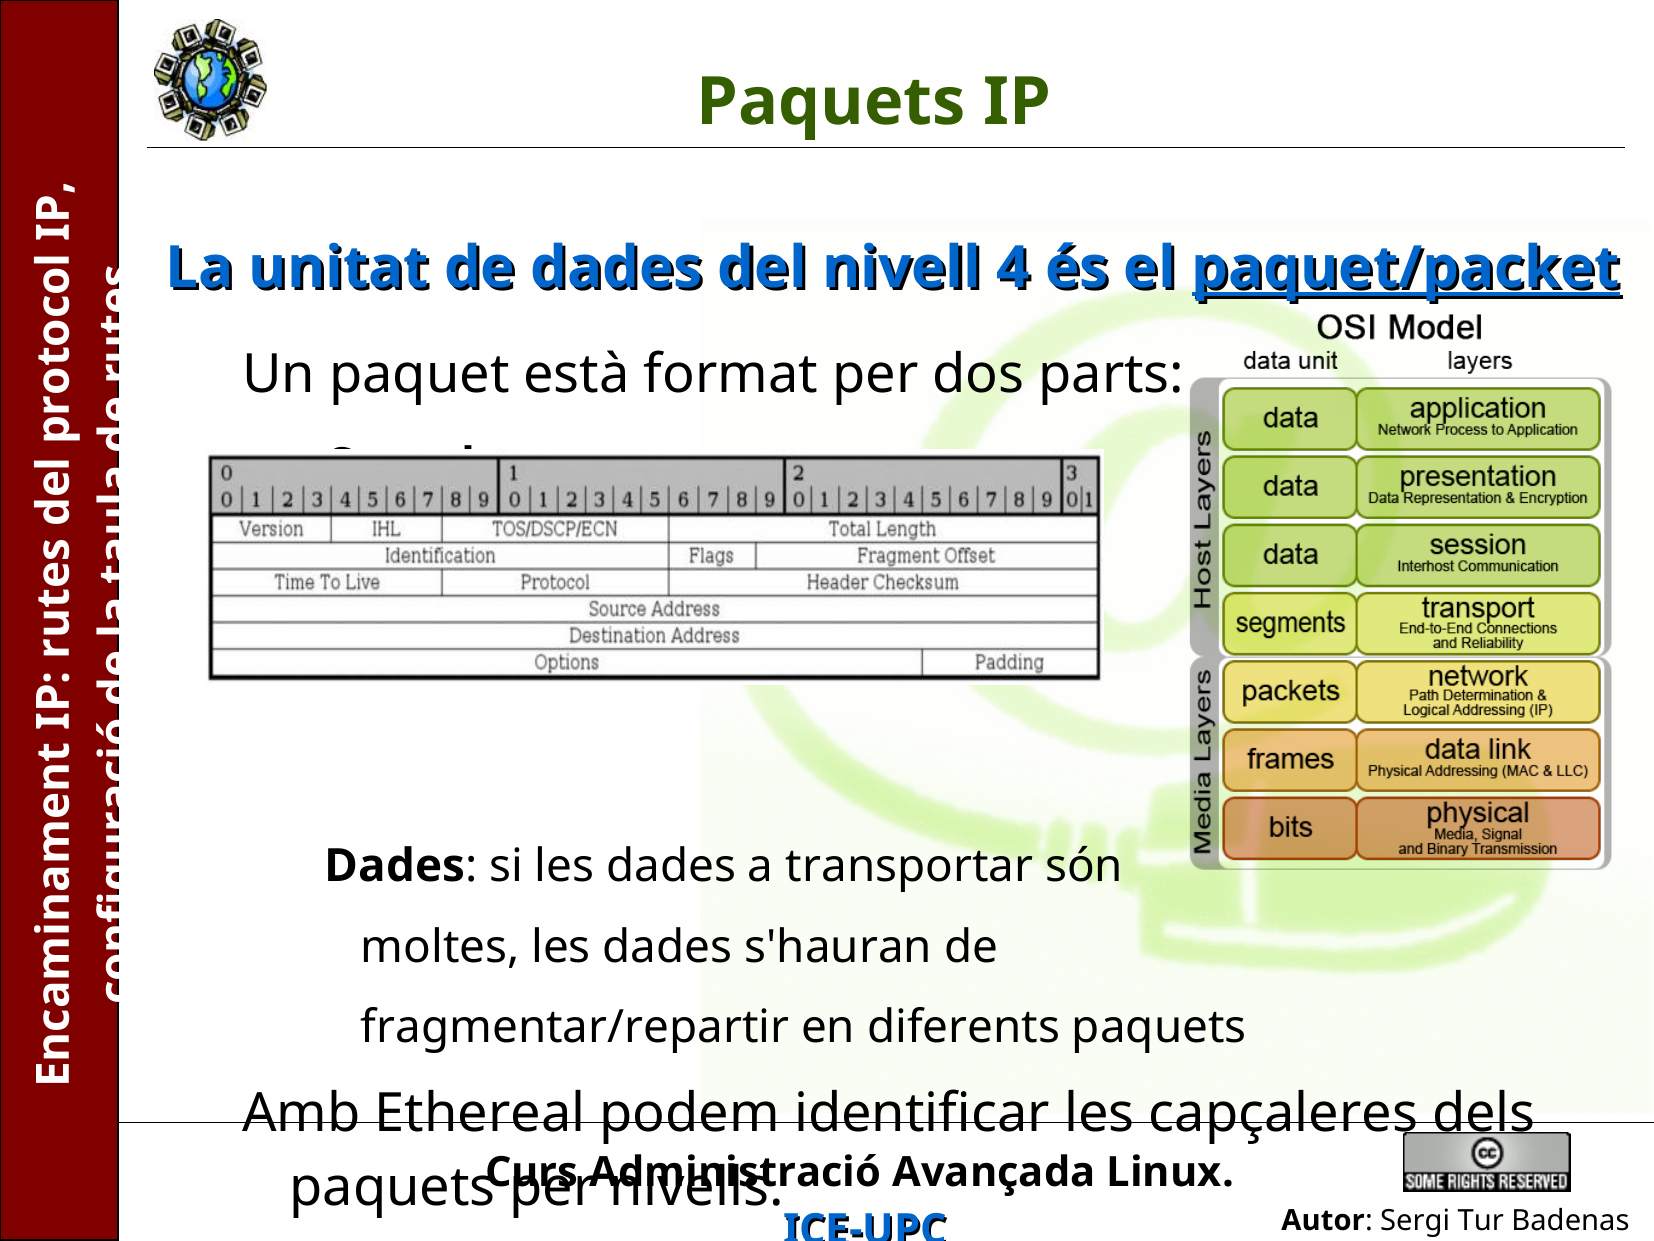

# Paquets IP
La unitat de dades del nivell 4 és el paquet/packet
Un paquet està format per dos parts:
Capçalera:
Dades: si les dades a transportar són
 moltes, les dades s'hauran de
 fragmentar/repartir en diferents paquets
Amb Ethereal podem identificar les capçaleres dels paquets per nivells.